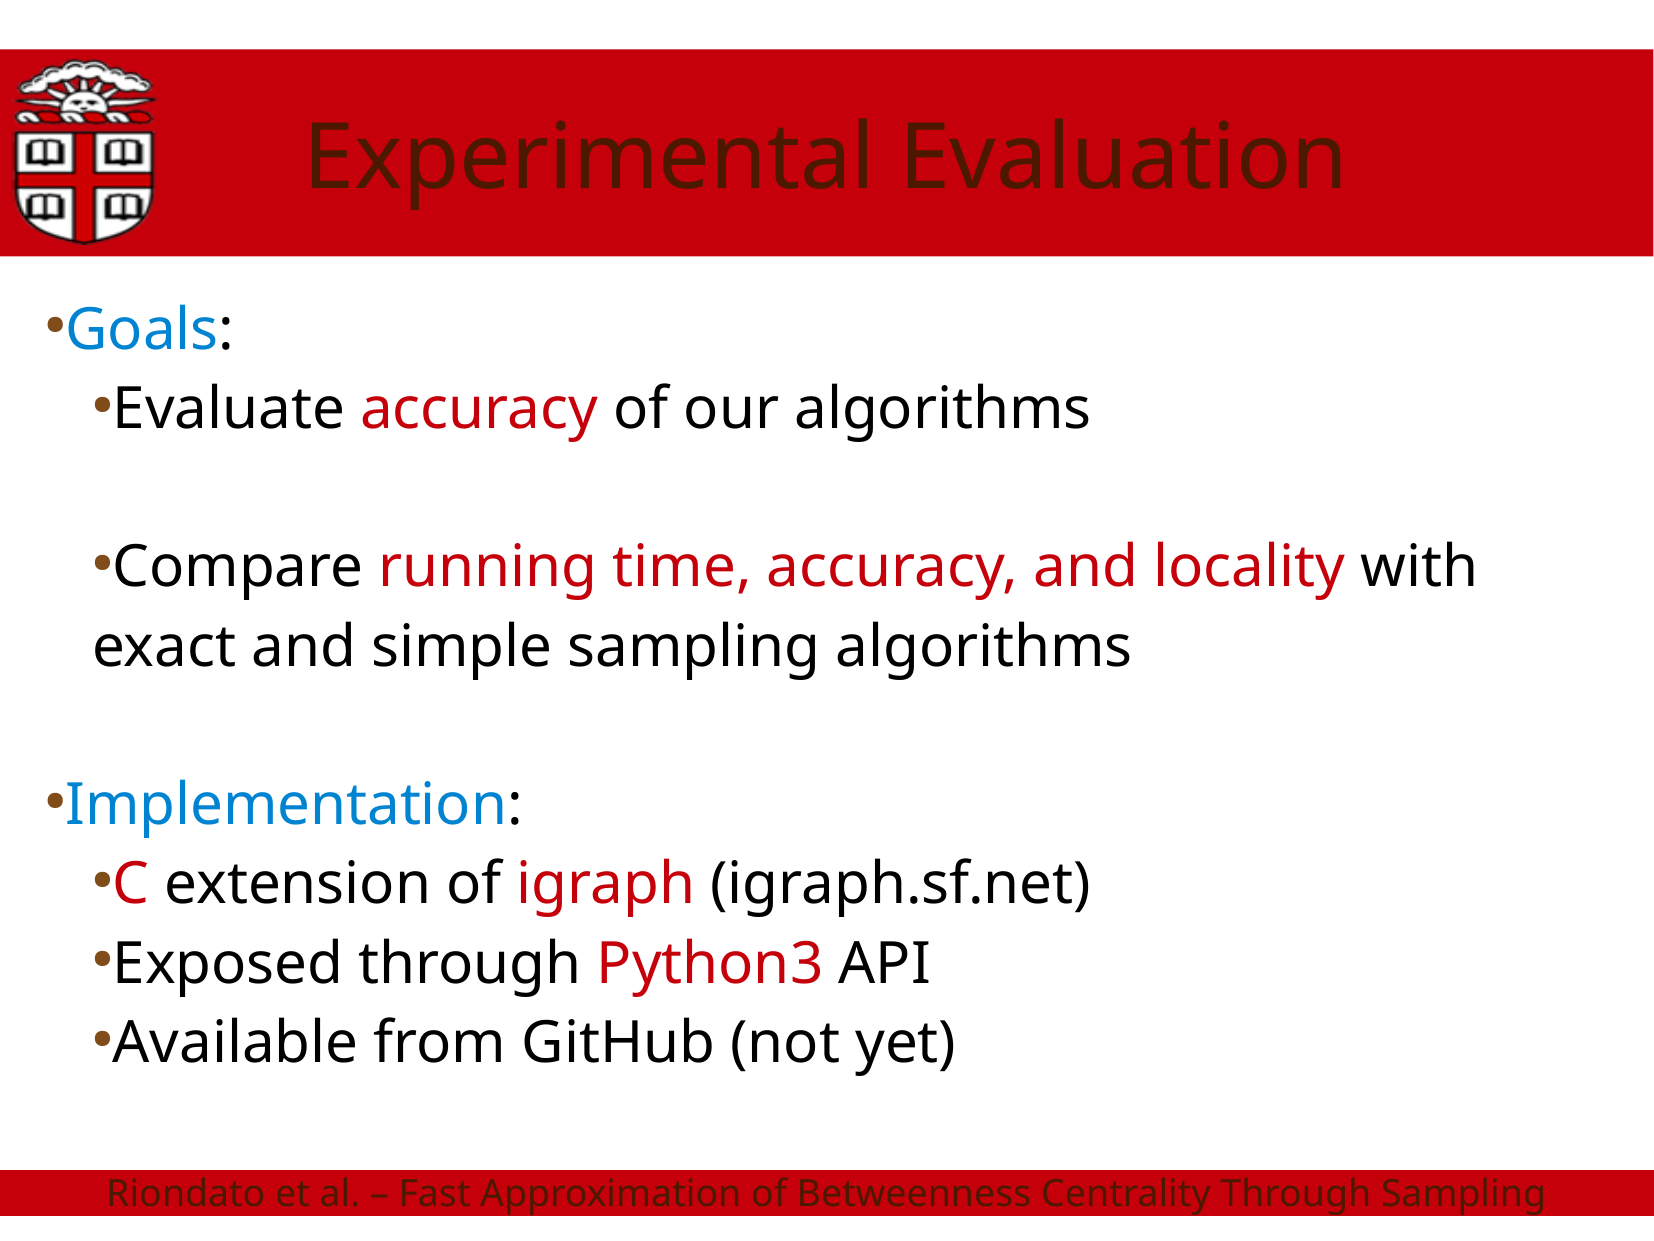

# Experimental Evaluation
Goals:
Evaluate accuracy of our algorithms
Compare running time, accuracy, and locality with exact and simple sampling algorithms
Implementation:
C extension of igraph (igraph.sf.net)
Exposed through Python3 API
Available from GitHub (not yet)
Riondato et al. – Fast Approximation of Betweenness Centrality Through Sampling